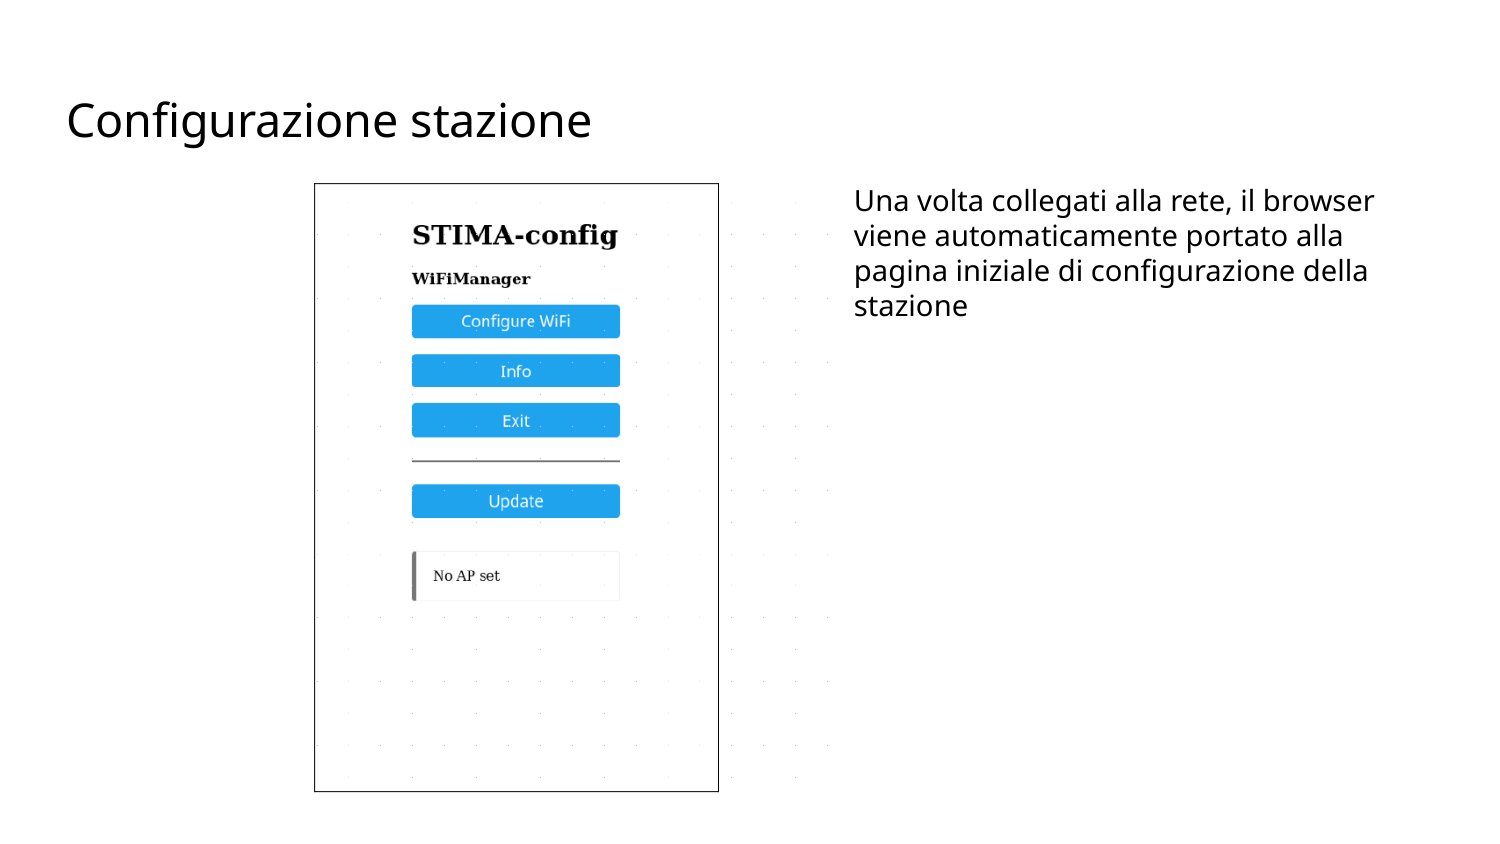

Una volta collegati alla rete, il browser viene automaticamente portato alla pagina iniziale di configurazione della stazione
# Configurazione stazione